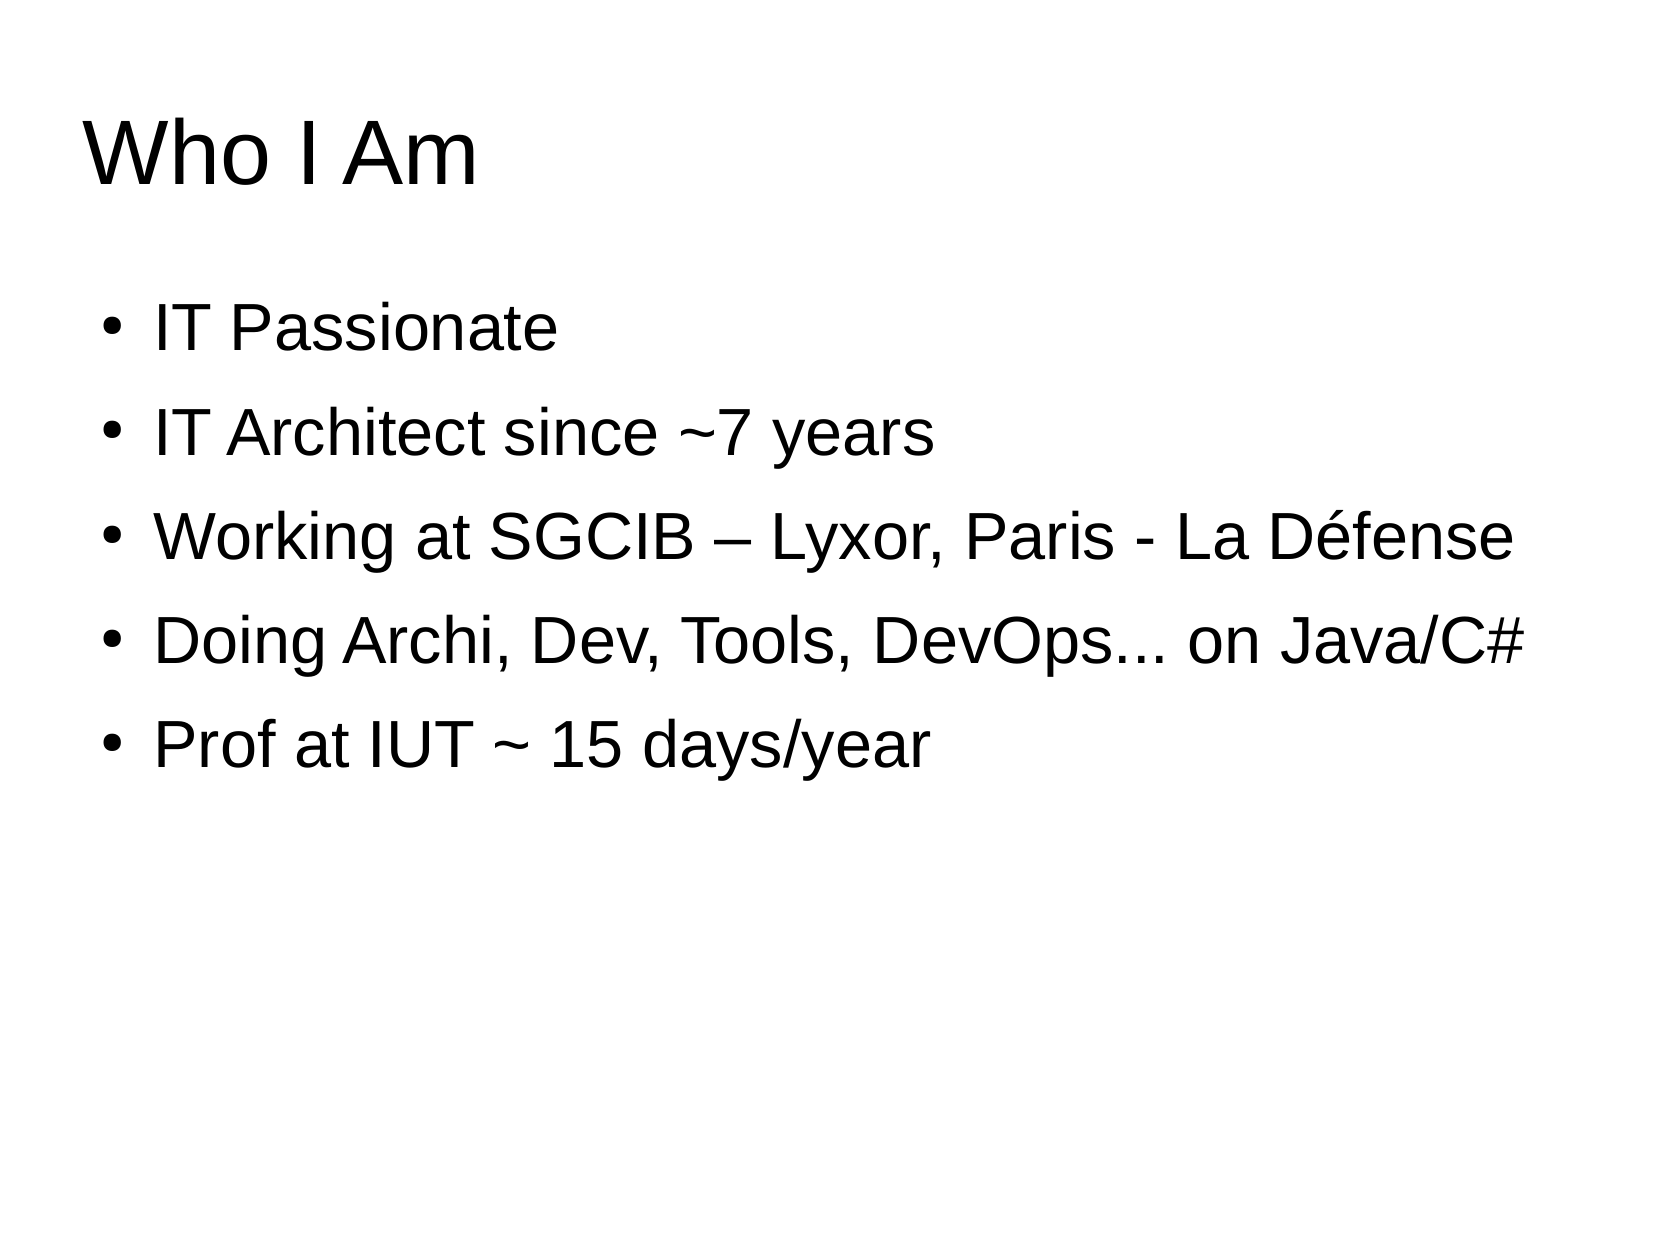

# Who I Am
IT Passionate
IT Architect since ~7 years
Working at SGCIB – Lyxor, Paris - La Défense
Doing Archi, Dev, Tools, DevOps... on Java/C#
Prof at IUT ~ 15 days/year